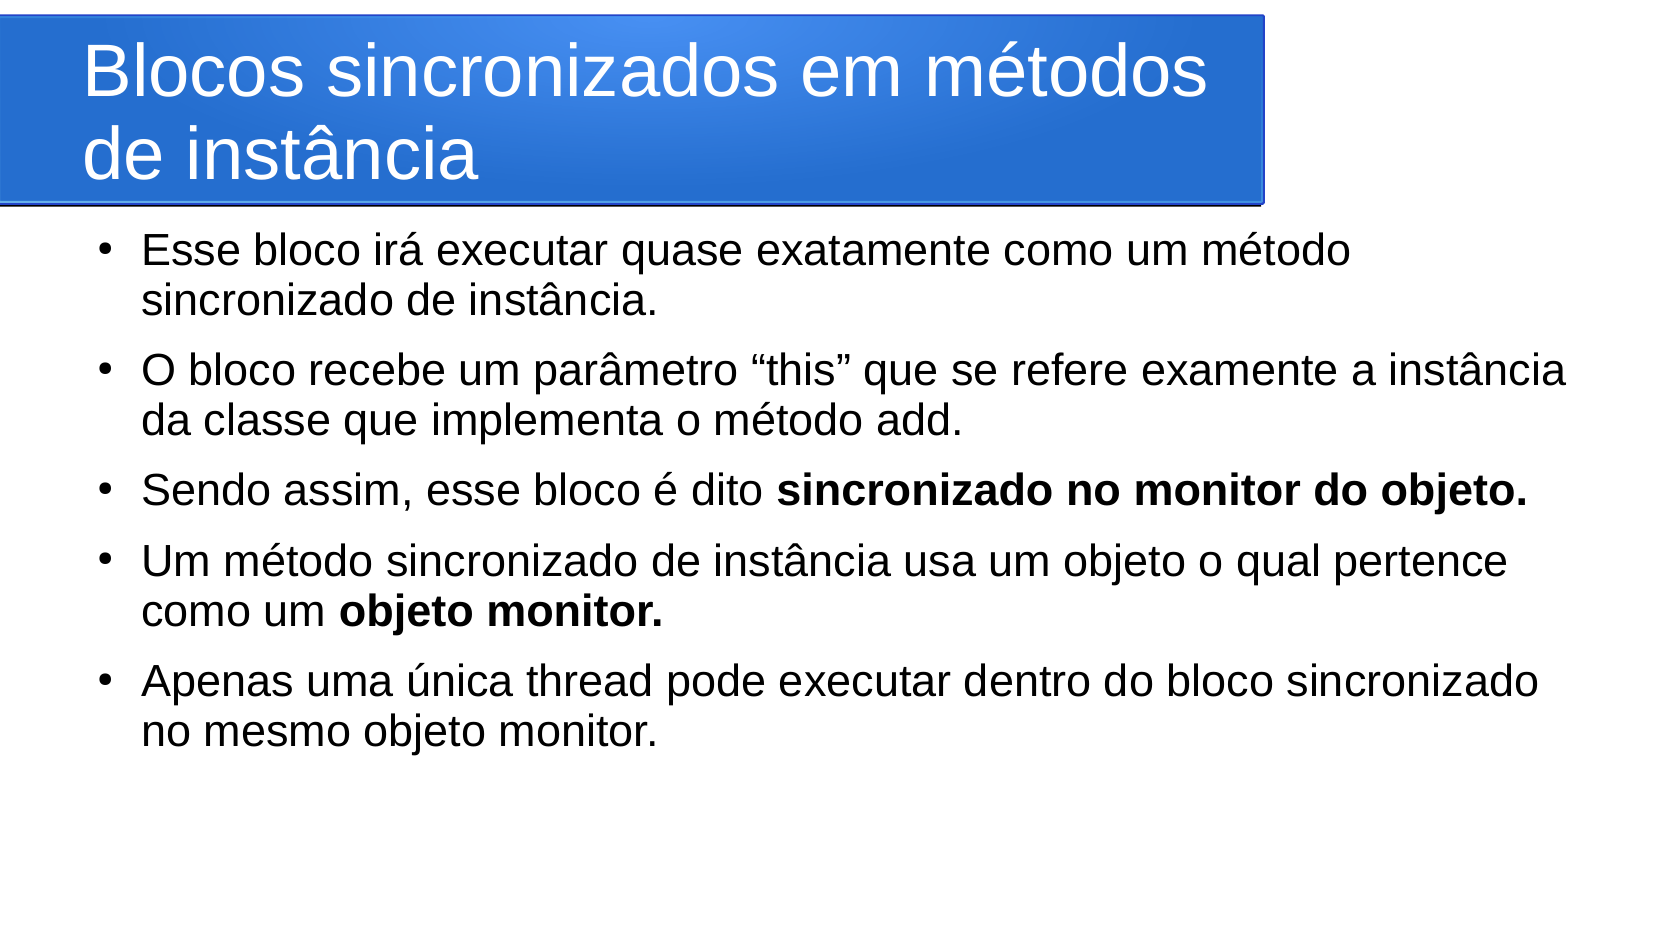

# Blocos sincronizados em métodos de instância
Esse bloco irá executar quase exatamente como um método sincronizado de instância.
O bloco recebe um parâmetro “this” que se refere examente a instância da classe que implementa o método add.
Sendo assim, esse bloco é dito sincronizado no monitor do objeto.
Um método sincronizado de instância usa um objeto o qual pertence como um objeto monitor.
Apenas uma única thread pode executar dentro do bloco sincronizado no mesmo objeto monitor.